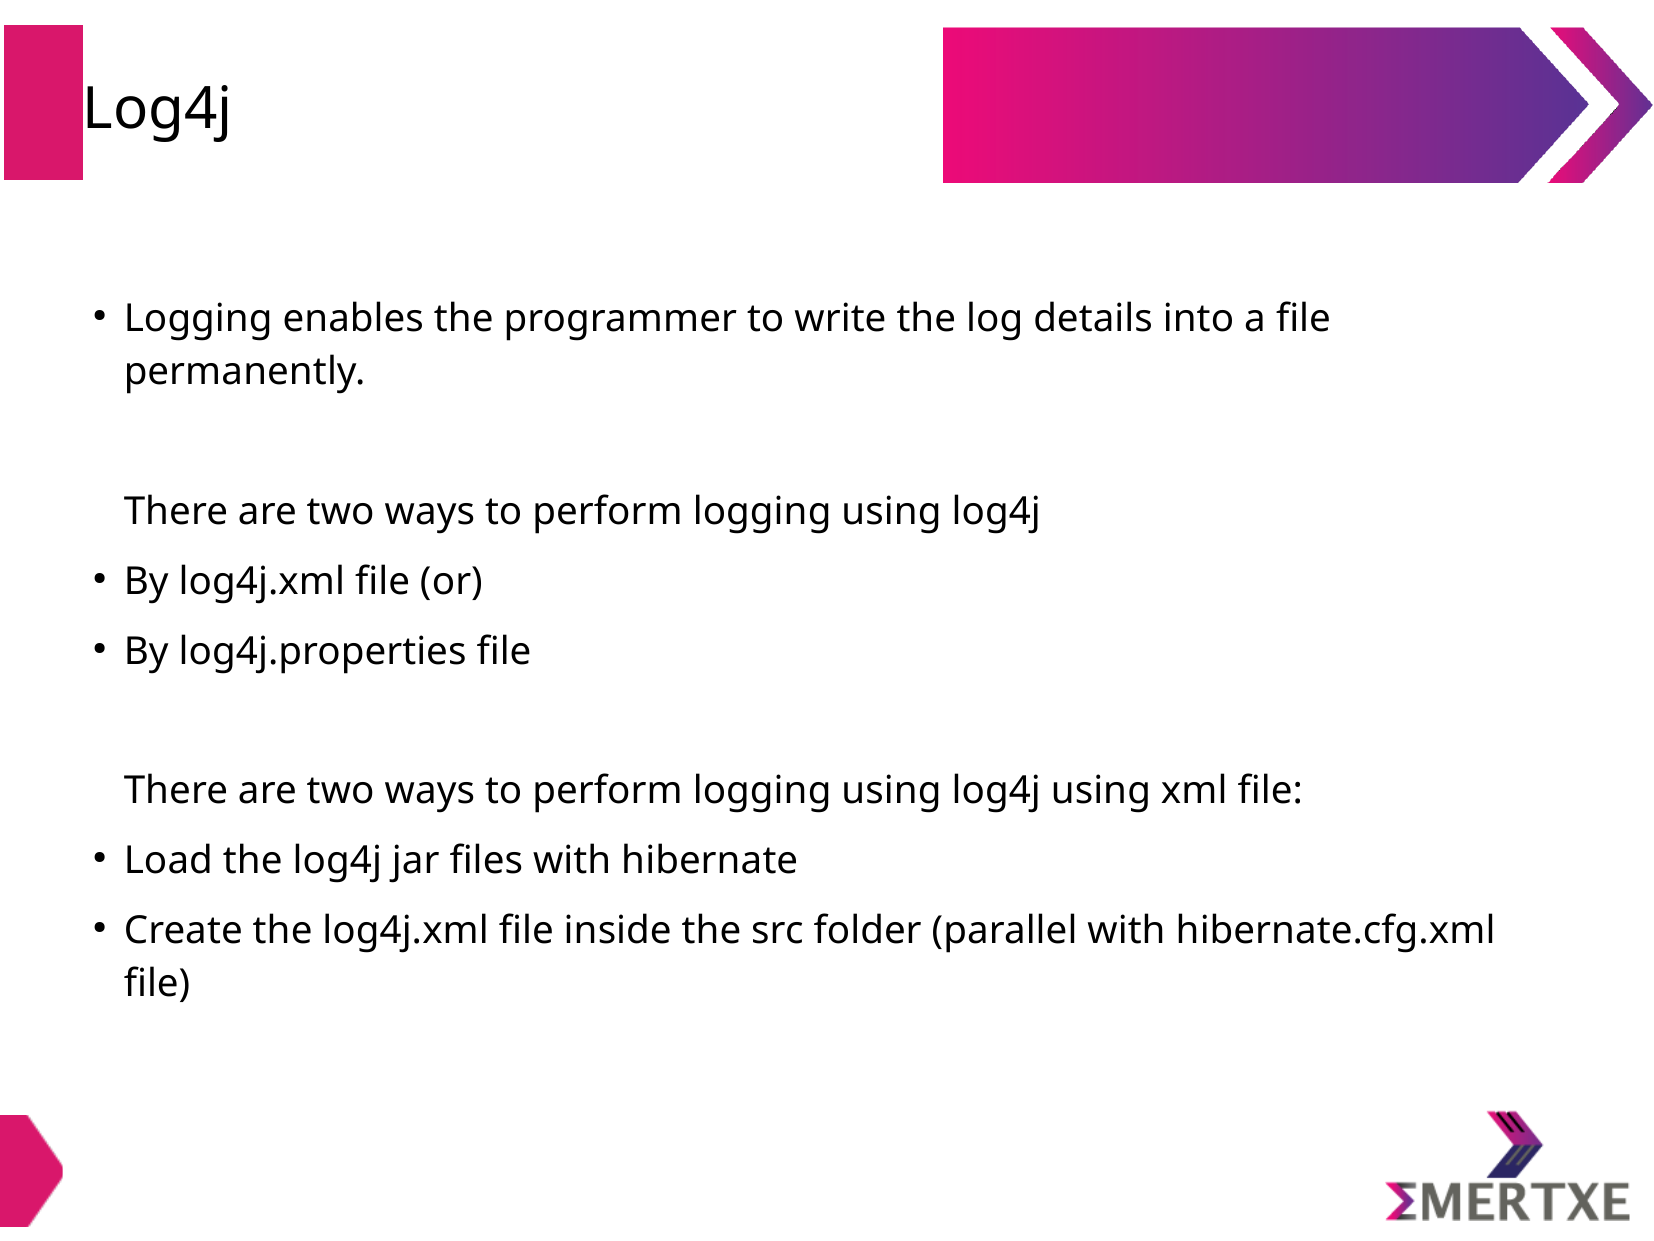

# Log4j
Logging enables the programmer to write the log details into a file permanently.
There are two ways to perform logging using log4j
By log4j.xml file (or)
By log4j.properties file
There are two ways to perform logging using log4j using xml file:
Load the log4j jar files with hibernate
Create the log4j.xml file inside the src folder (parallel with hibernate.cfg.xml file)